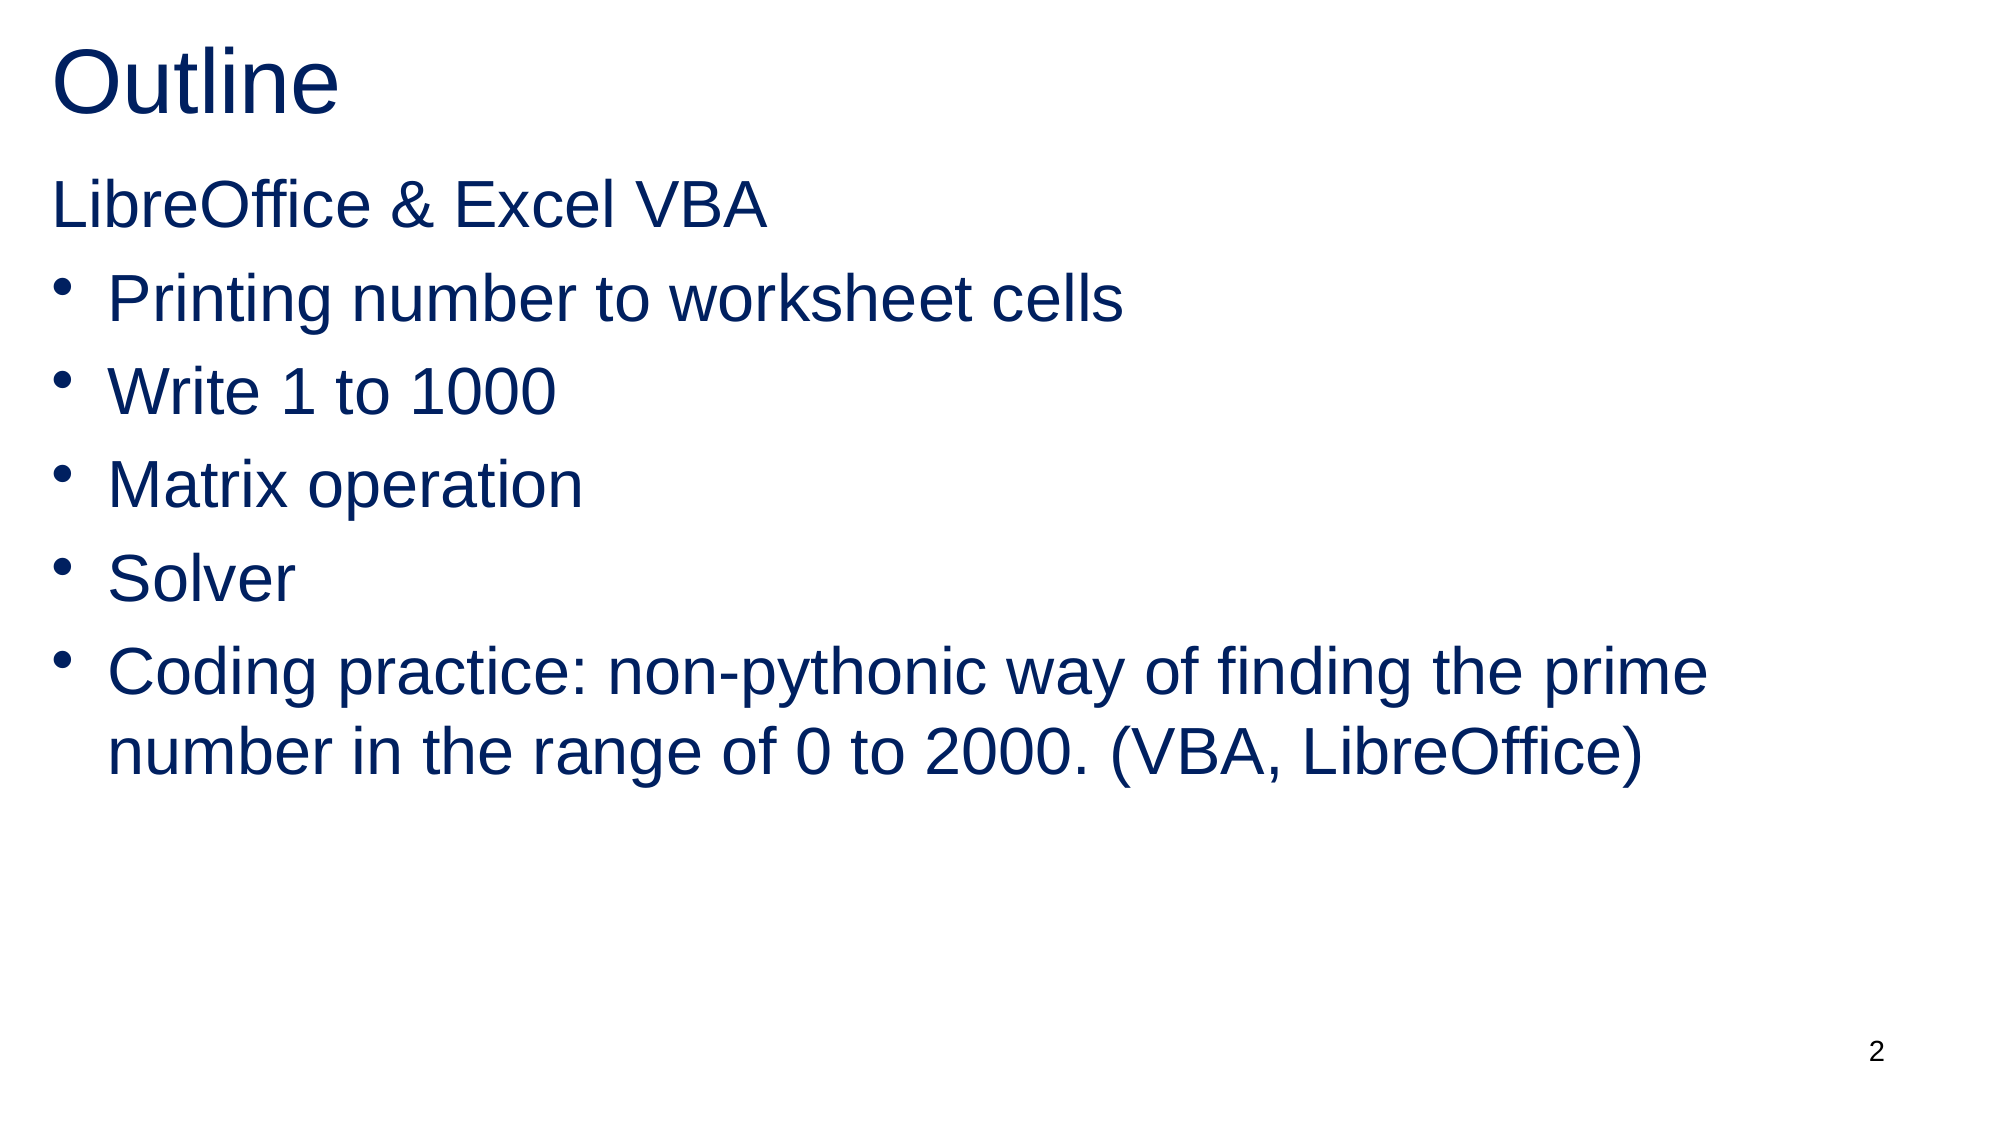

# Outline
LibreOffice & Excel VBA
Printing number to worksheet cells
Write 1 to 1000
Matrix operation
Solver
Coding practice: non-pythonic way of finding the prime number in the range of 0 to 2000. (VBA, LibreOffice)